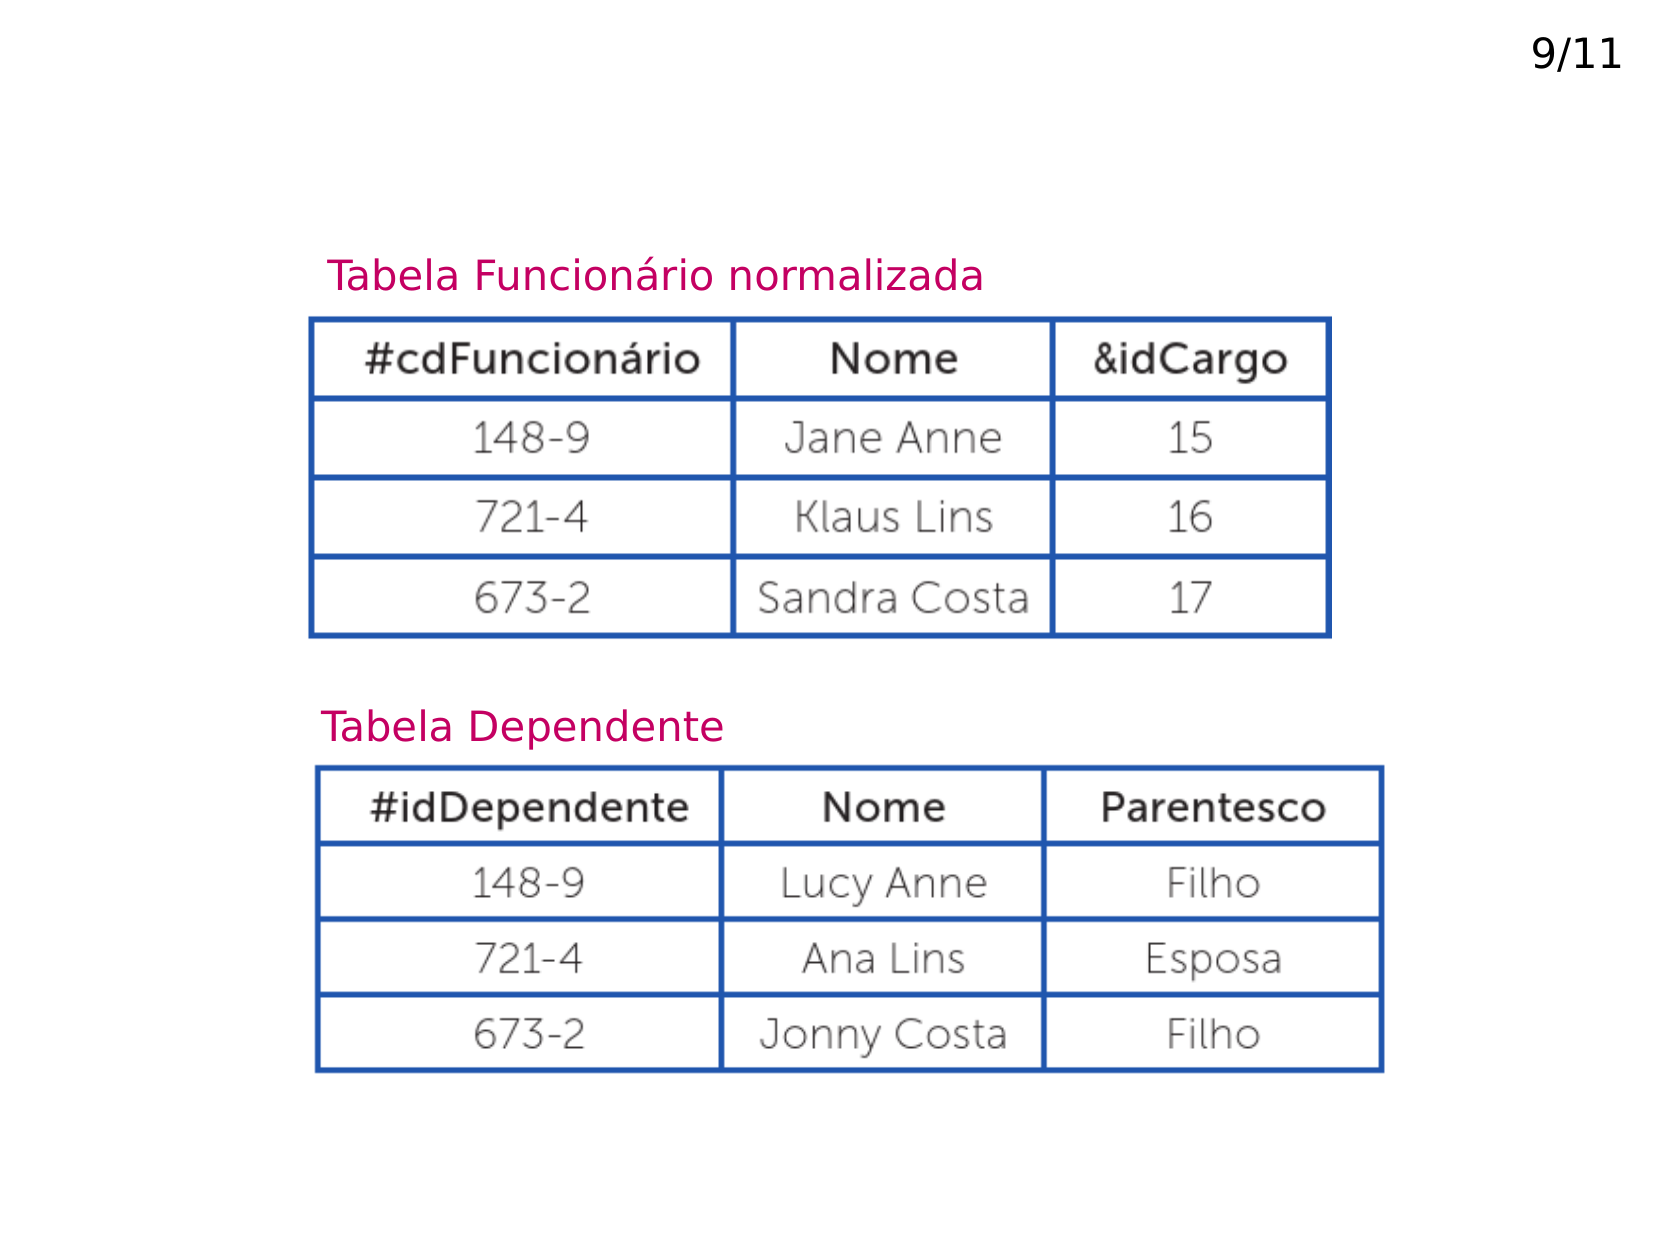

#
9
Tabela Funcionário normalizada
Tabela Dependente